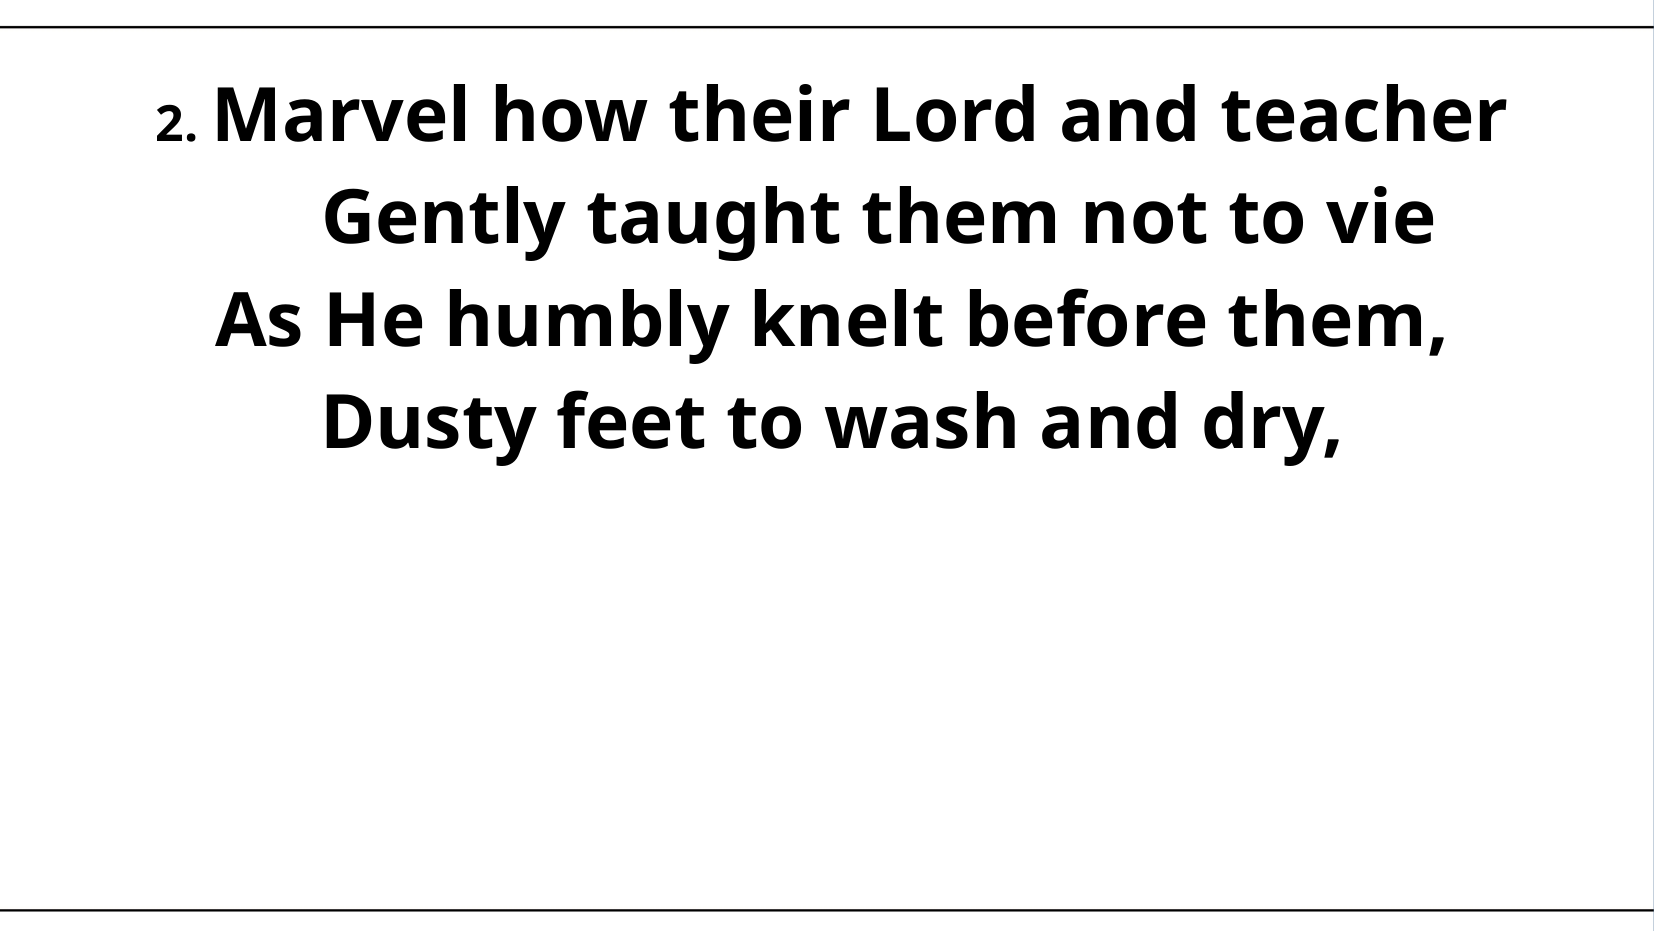

2. Marvel how their Lord and teacher
Gently taught them not to vie
As He humbly knelt before them,
Dusty feet to wash and dry,